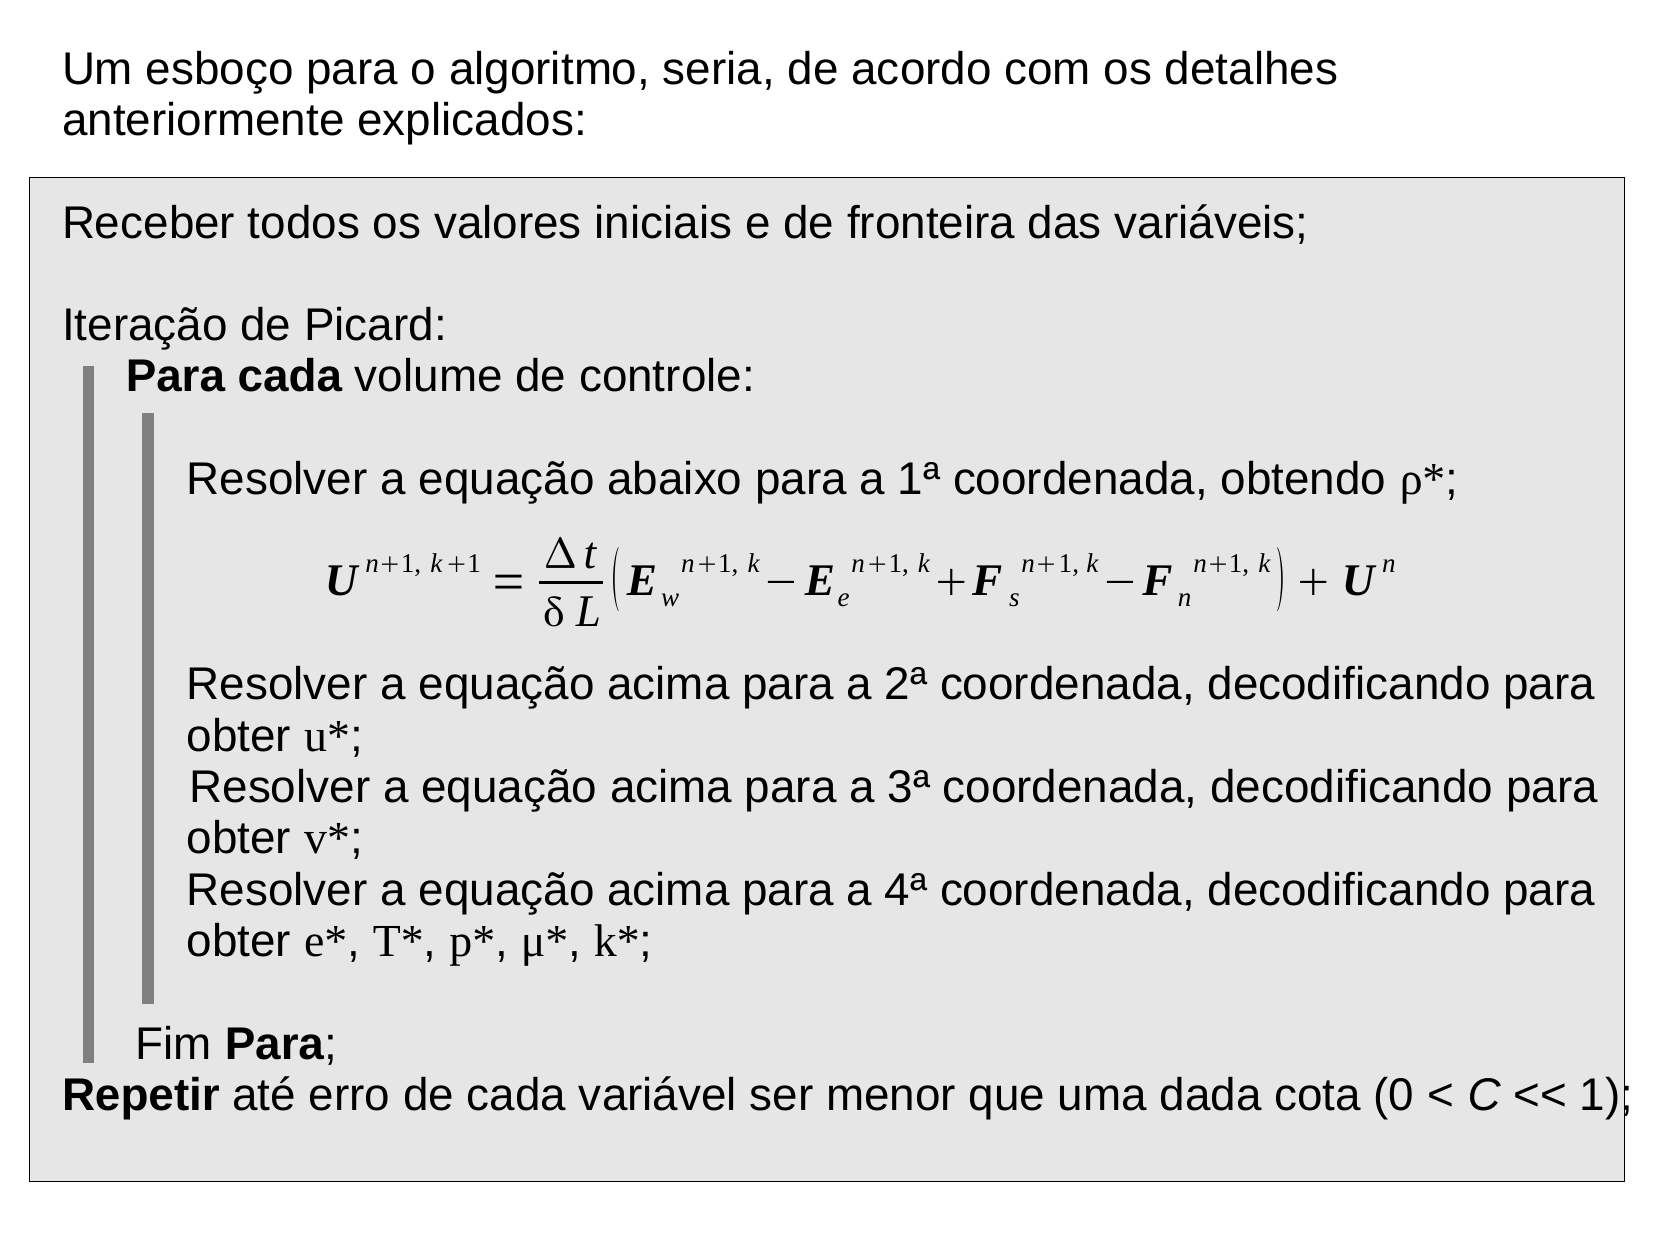

Um esboço para o algoritmo, seria, de acordo com os detalhes
anteriormente explicados:
Receber todos os valores iniciais e de fronteira das variáveis;
Iteração de Picard:
 Para cada volume de controle:
 	 Resolver a equação abaixo para a 1ª coordenada, obtendo ρ*;
	 Resolver a equação acima para a 2ª coordenada, decodificando para
	 obter u*;
 Resolver a equação acima para a 3ª coordenada, decodificando para
	 obter v*;
	 Resolver a equação acima para a 4ª coordenada, decodificando para
	 obter e*, T*, p*, μ*, k*;
	Fim Para;
Repetir até erro de cada variável ser menor que uma dada cota (0 < C << 1);